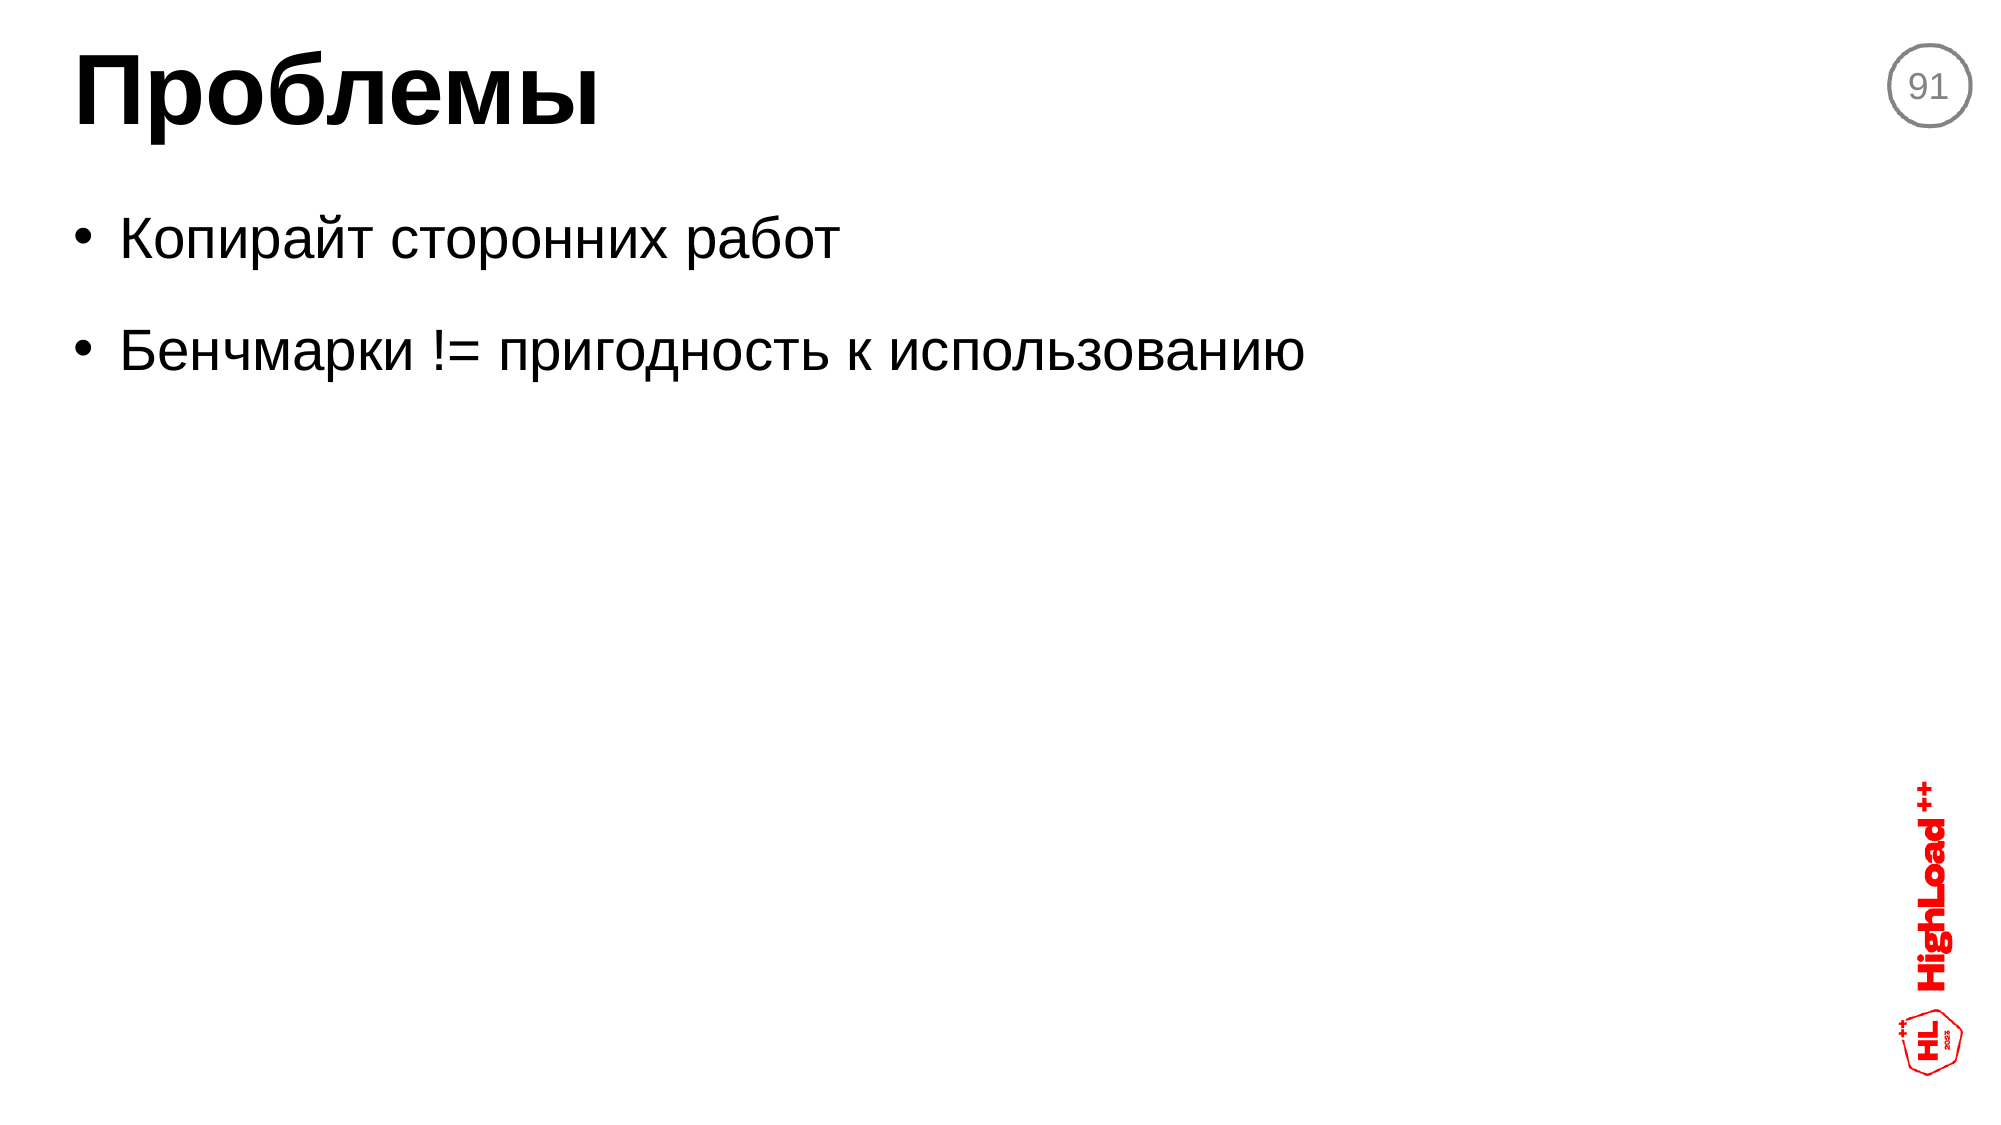

# Проблемы
91
 Копирайт сторонних работ
 Бенчмарки != пригодность к использованию